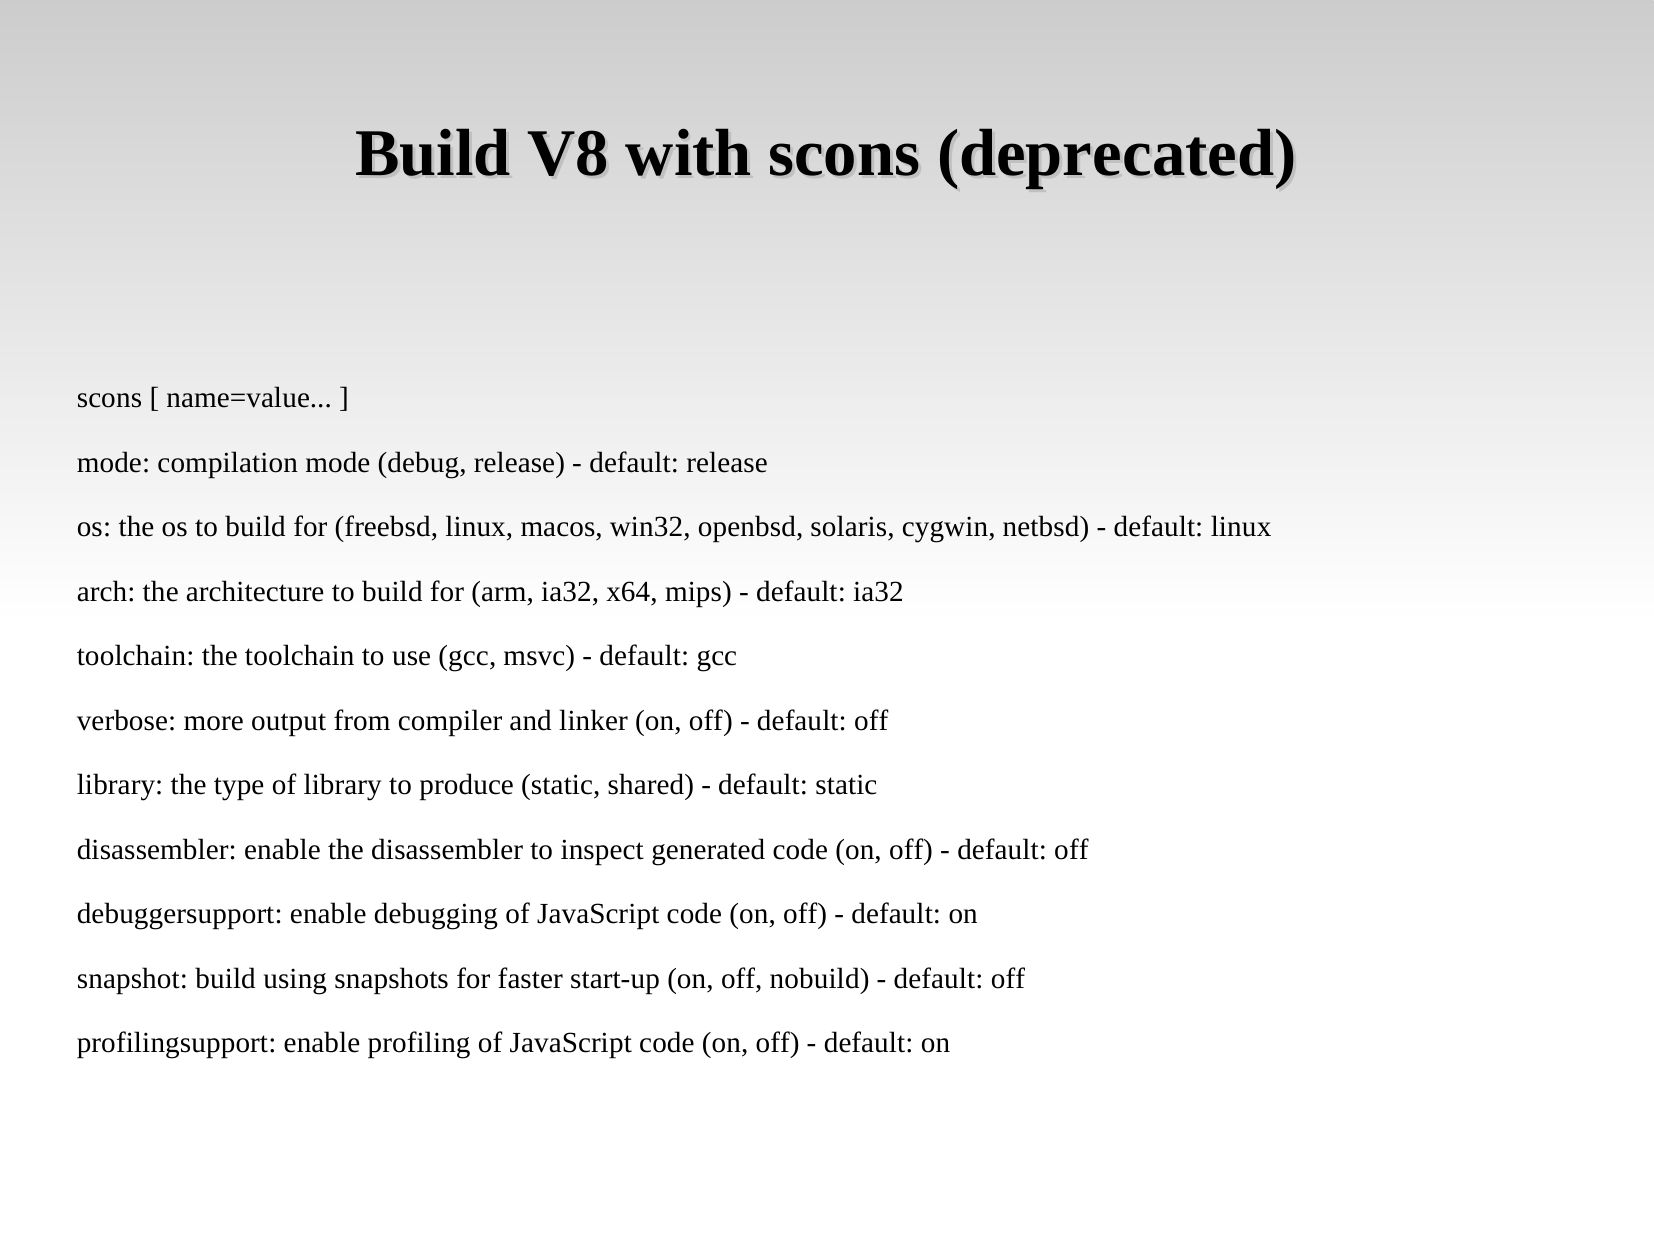

# Build V8 with scons (deprecated)
scons [ name=value... ]
mode: compilation mode (debug, release) - default: release
os: the os to build for (freebsd, linux, macos, win32, openbsd, solaris, cygwin, netbsd) - default: linux
arch: the architecture to build for (arm, ia32, x64, mips) - default: ia32
toolchain: the toolchain to use (gcc, msvc) - default: gcc
verbose: more output from compiler and linker (on, off) - default: off
library: the type of library to produce (static, shared) - default: static
disassembler: enable the disassembler to inspect generated code (on, off) - default: off
debuggersupport: enable debugging of JavaScript code (on, off) - default: on
snapshot: build using snapshots for faster start-up (on, off, nobuild) - default: off
profilingsupport: enable profiling of JavaScript code (on, off) - default: on